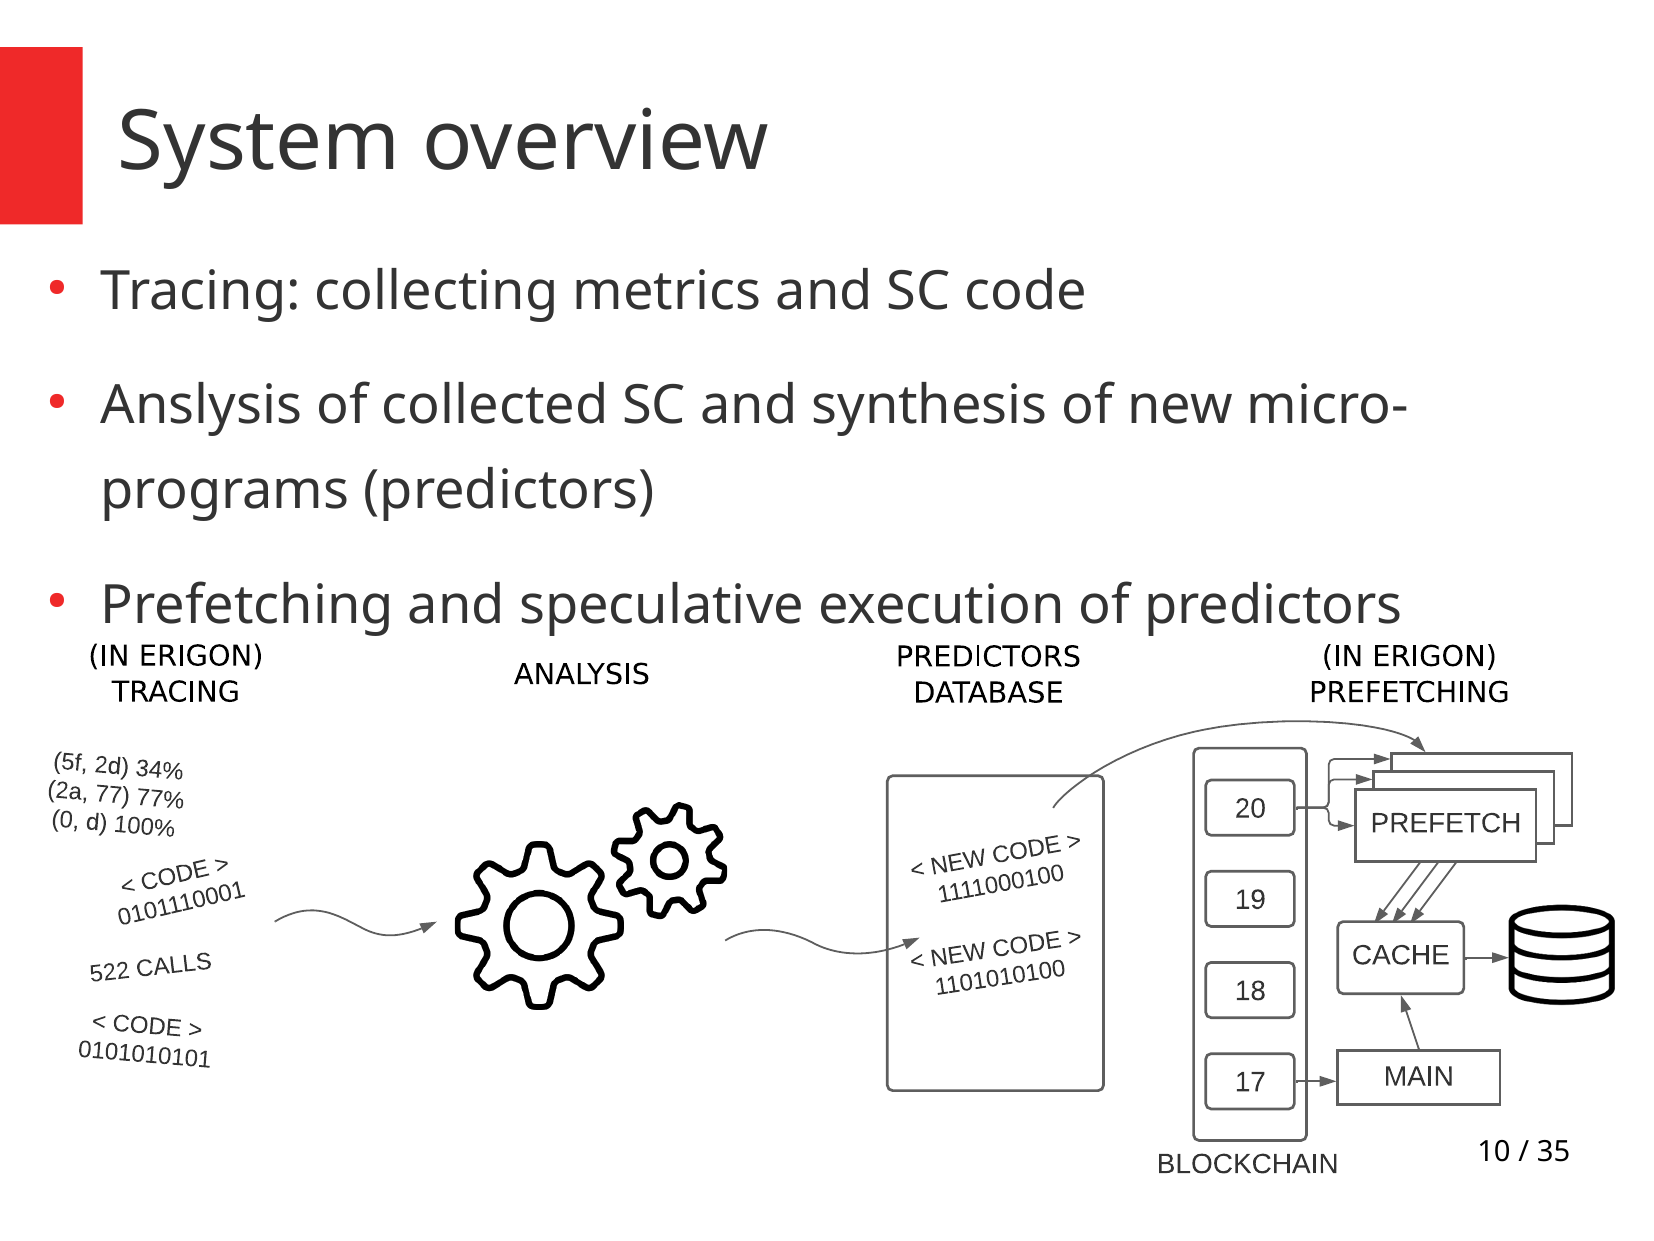

# System overview
Tracing: collecting metrics and SC code
Anslysis of collected SC and synthesis of new micro-programs (predictors)
Prefetching and speculative execution of predictors
10